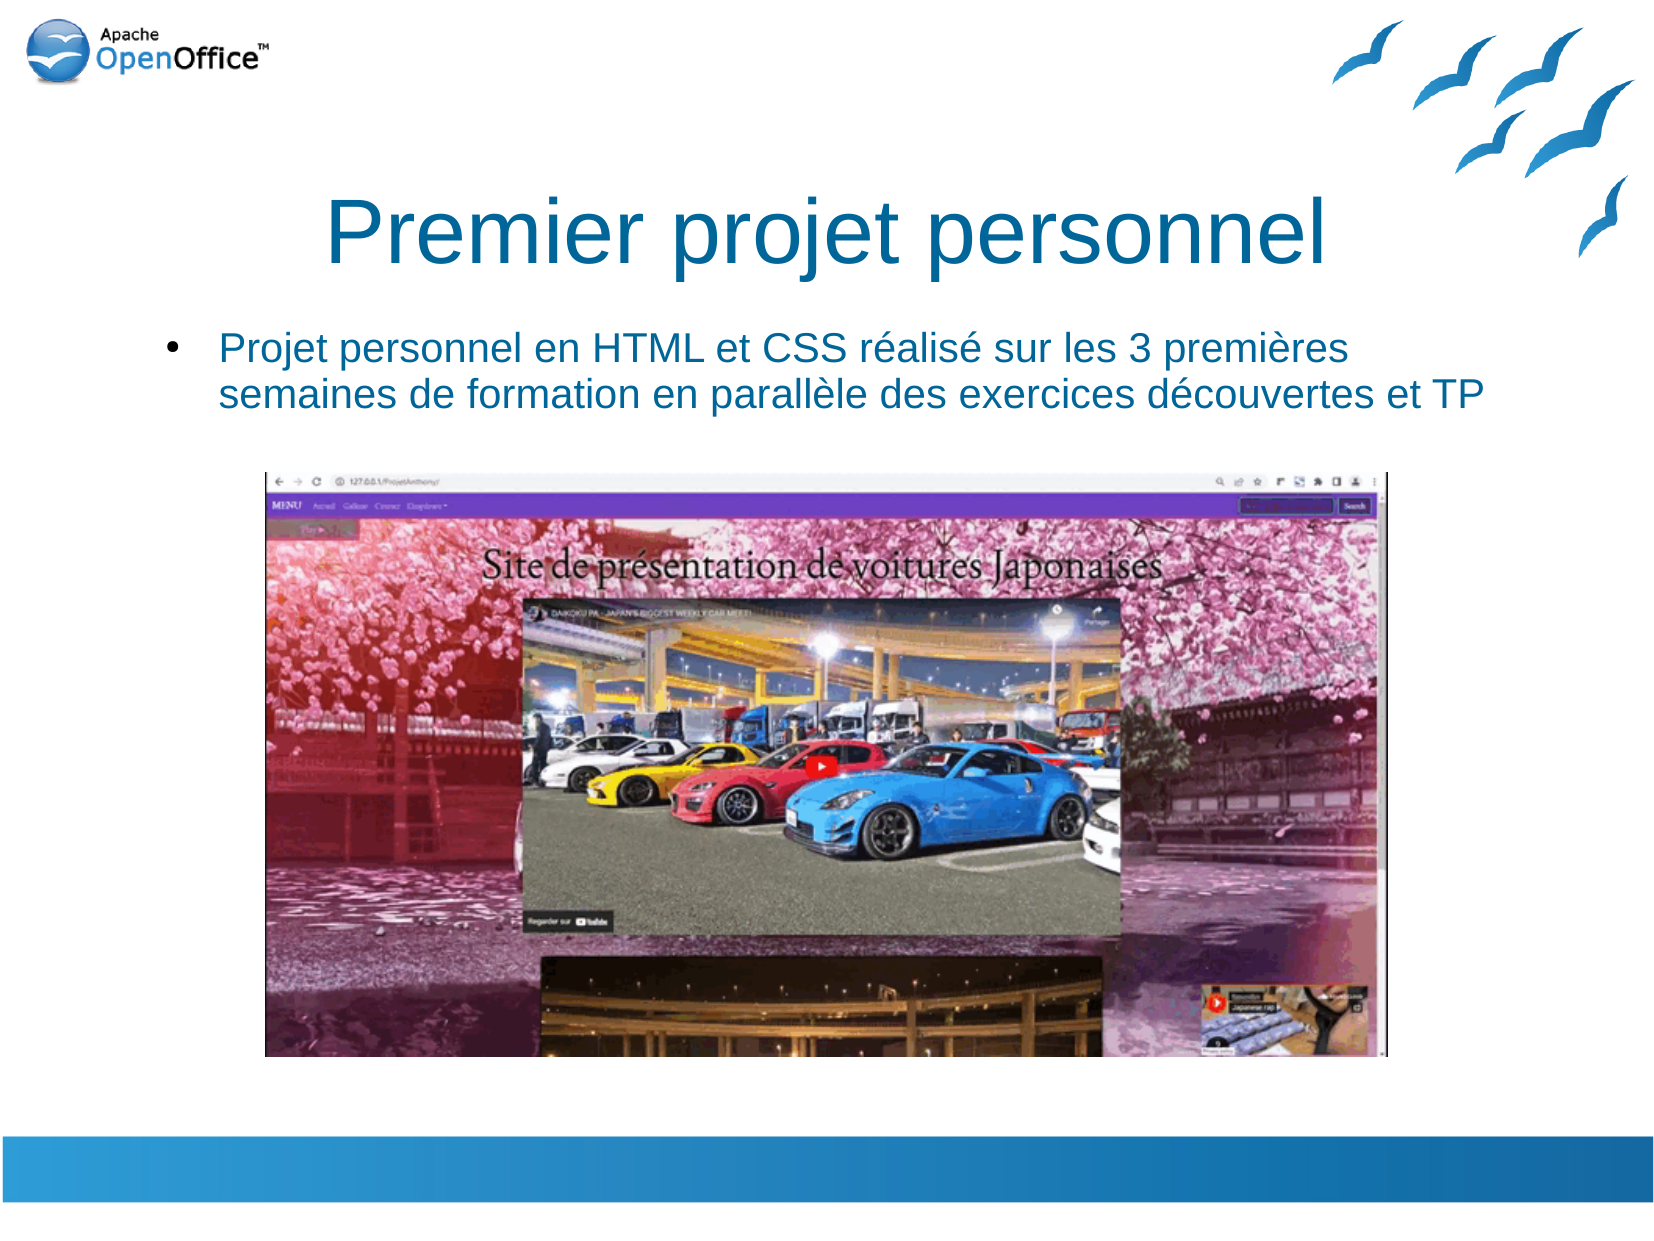

# Premier projet personnel
Projet personnel en HTML et CSS réalisé sur les 3 premières semaines de formation en parallèle des exercices découvertes et TP